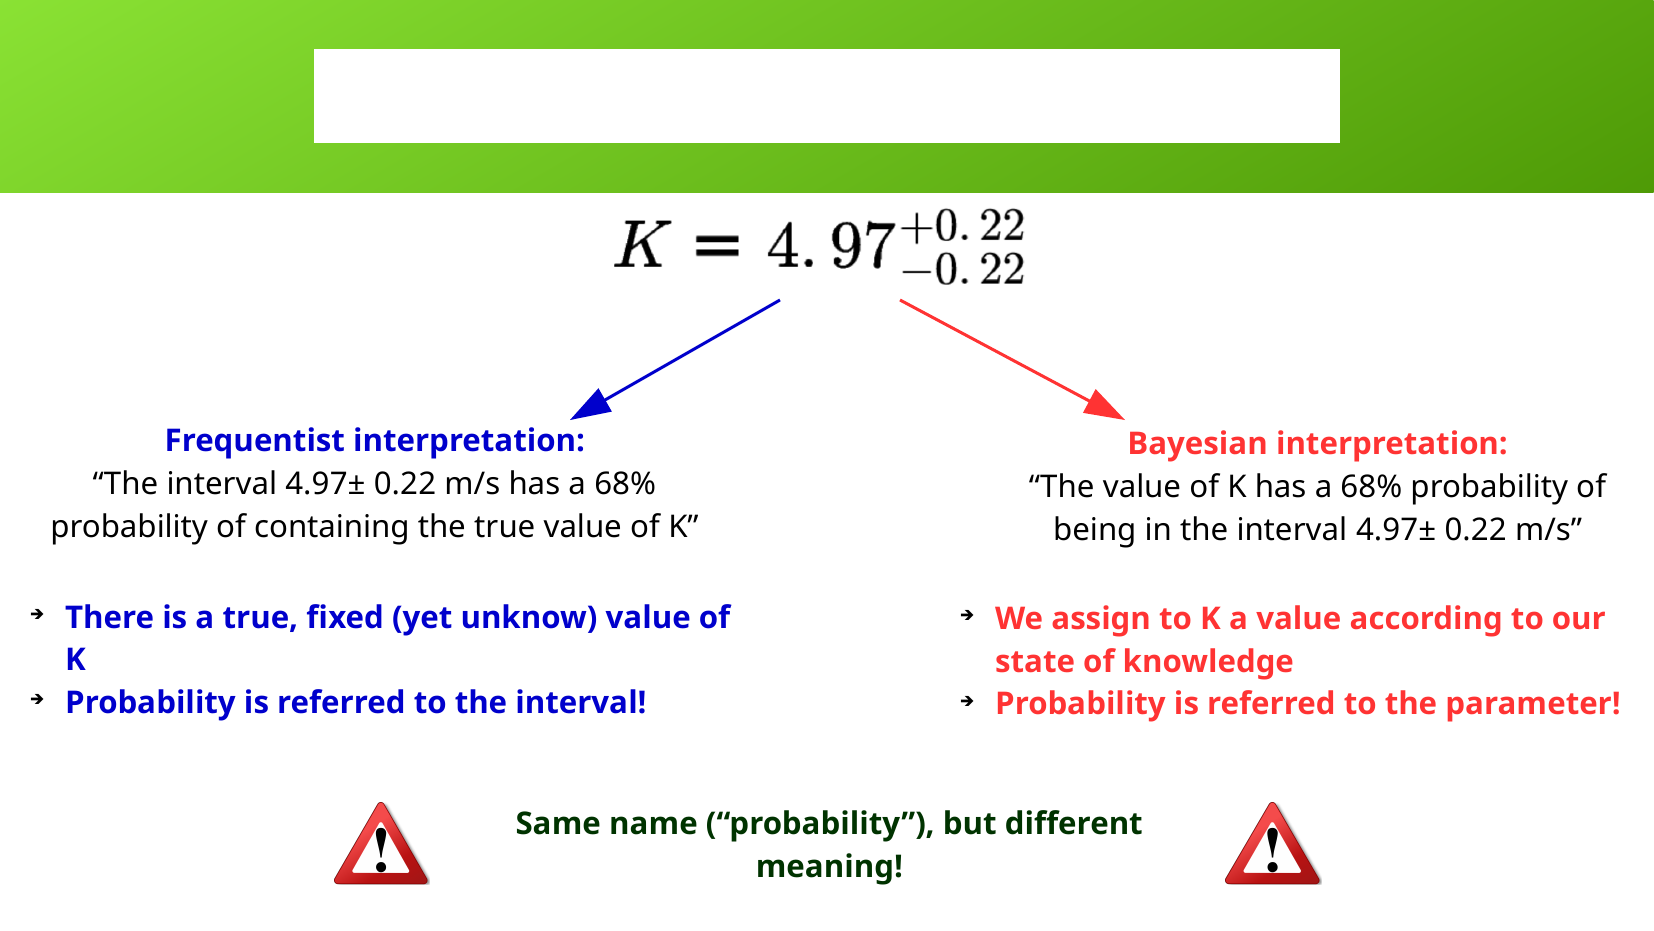

# How to interpret MCMC results?
Frequentist interpretation:
“The interval 4.97± 0.22 m/s has a 68% probability of containing the true value of K”
Bayesian interpretation:
“The value of K has a 68% probability of being in the interval 4.97± 0.22 m/s”
We assign to K a value according to our state of knowledge
Probability is referred to the parameter!
There is a true, fixed (yet unknow) value of K
Probability is referred to the interval!
Same name (“probability”), but different meaning!